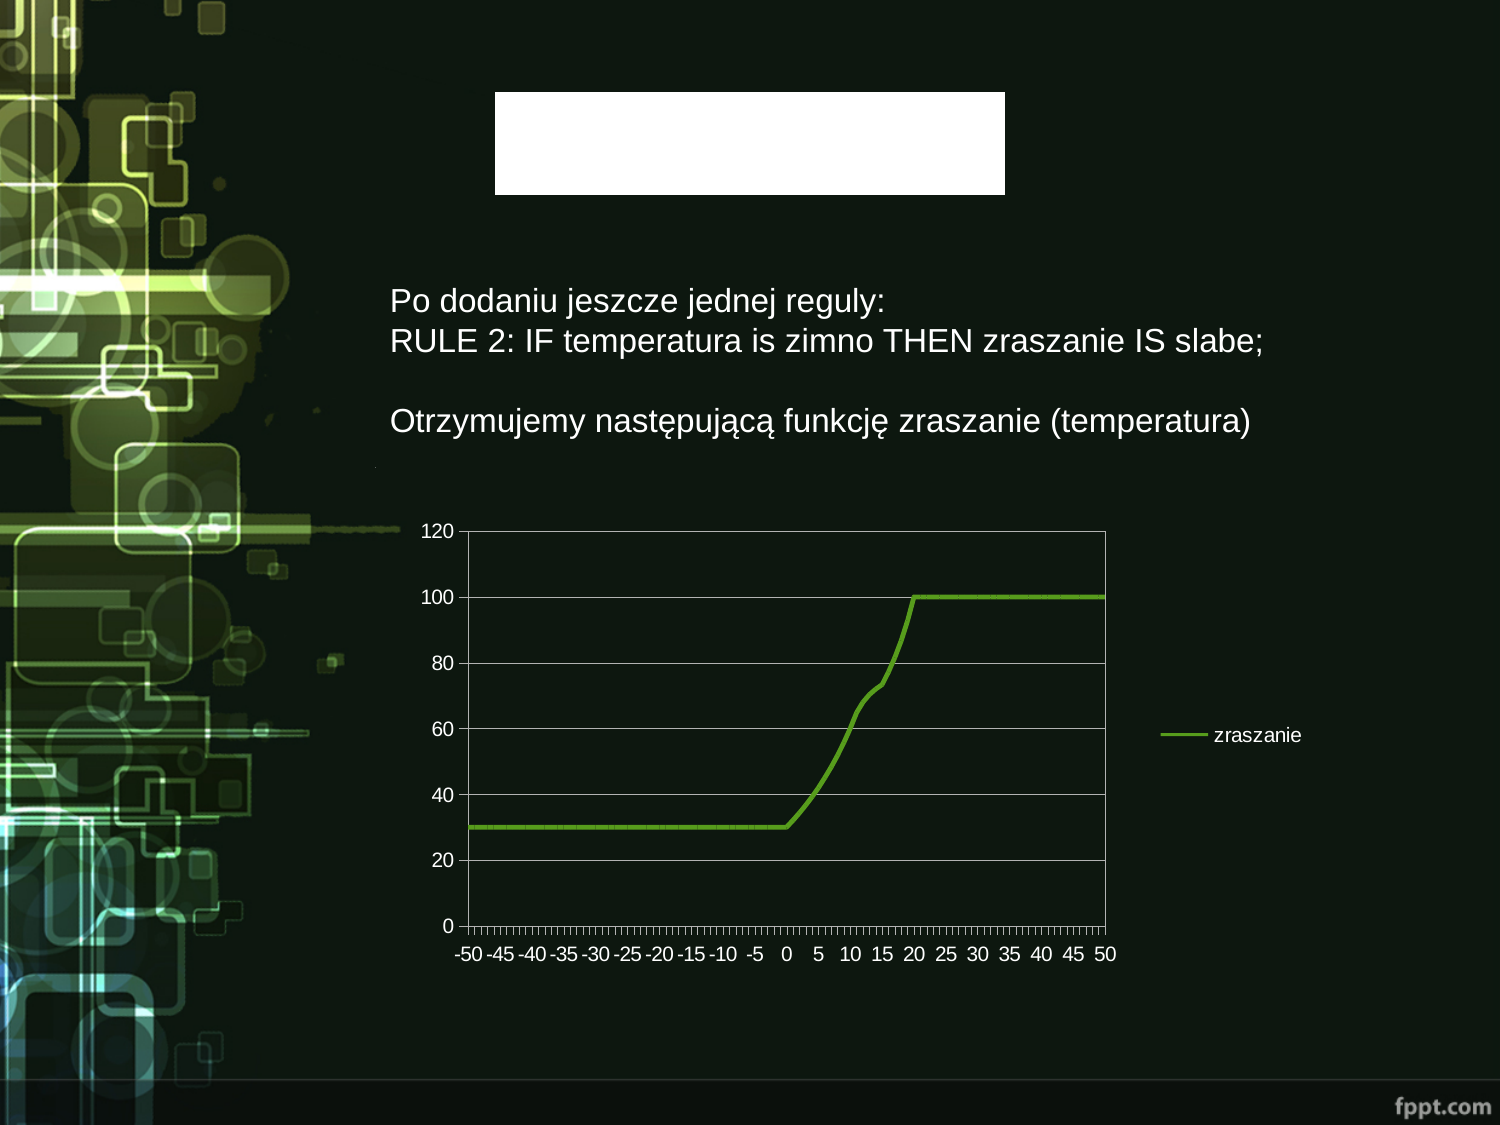

# Nieliniowość
Po dodaniu jeszcze jednej reguly:
RULE 2: IF temperatura is zimno THEN zraszanie IS slabe;
Otrzymujemy następującą funkcję zraszanie (temperatura)